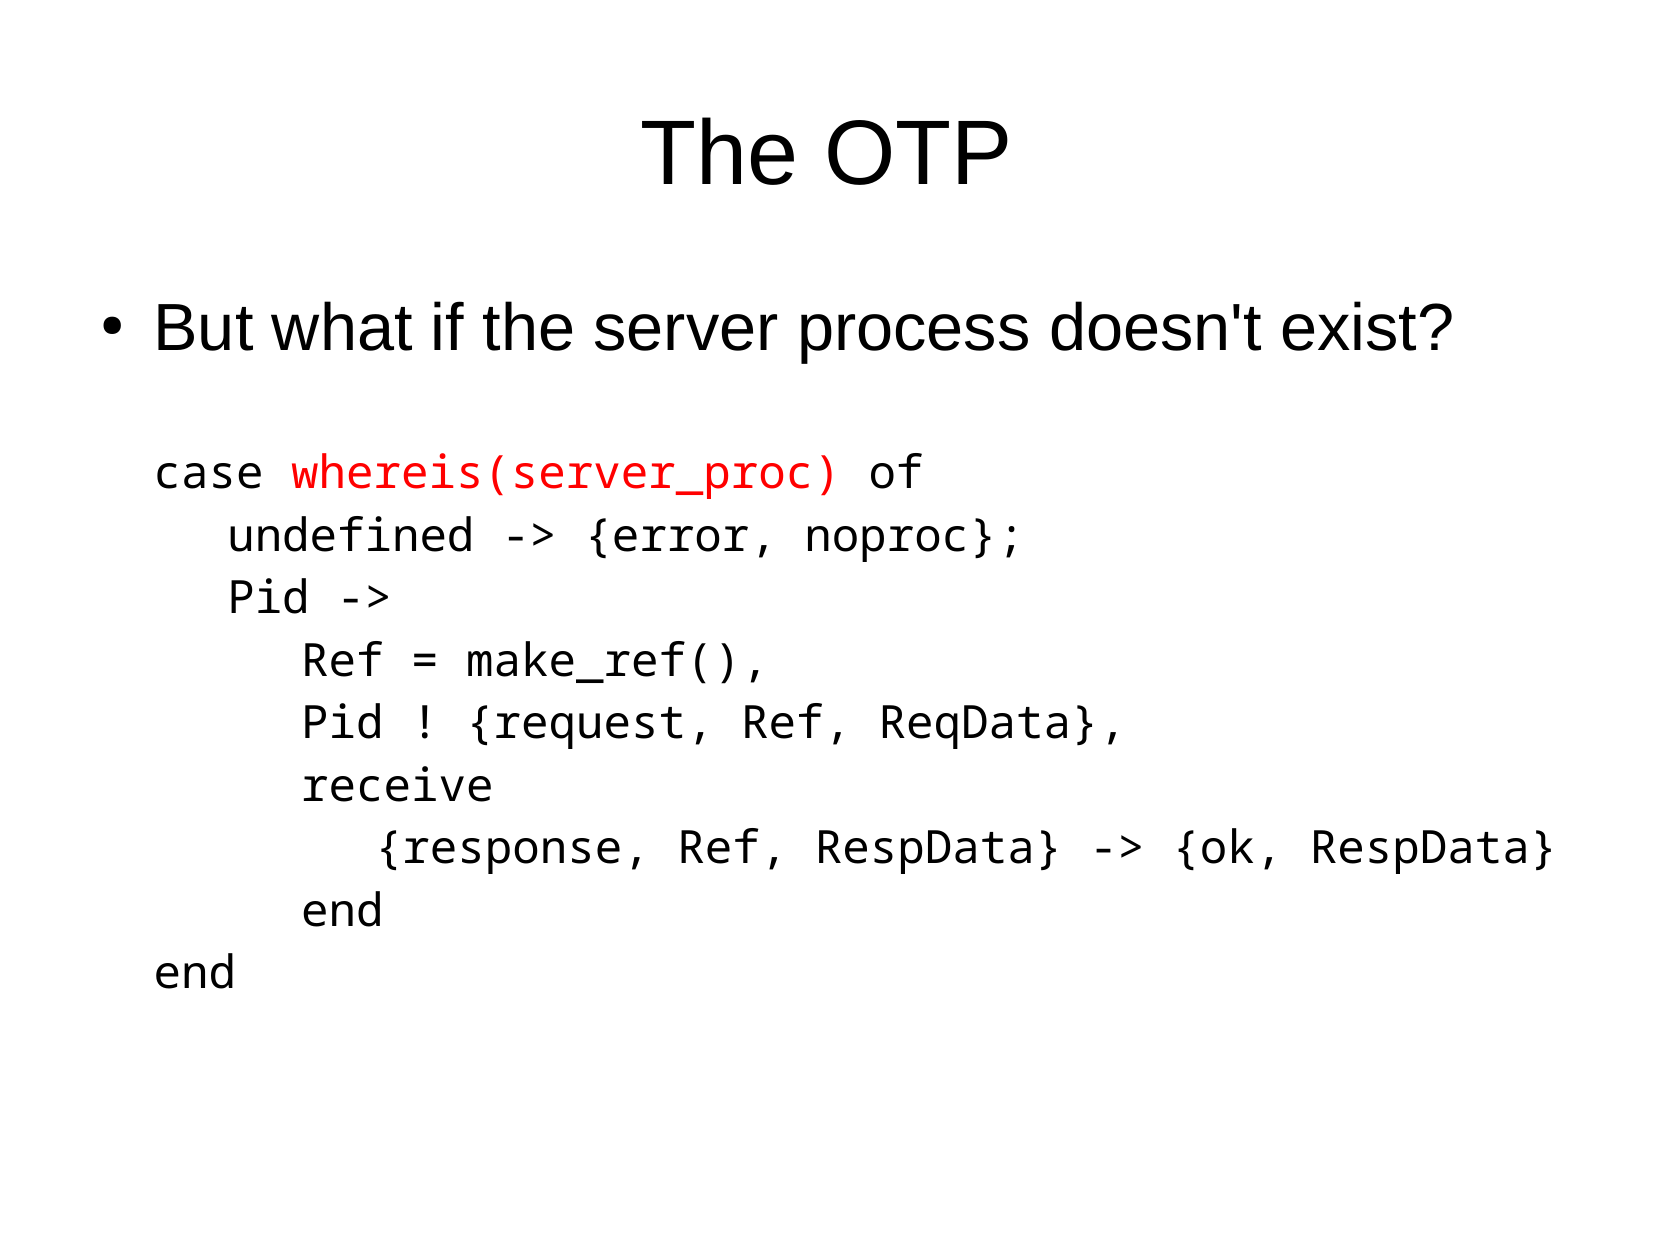

# The OTP
But what if the server process doesn't exist?
case whereis(server_proc) of
	undefined -> {error, noproc};
	Pid ->
		Ref = make_ref(),
		Pid ! {request, Ref, ReqData},
		receive
			{response, Ref, RespData} -> {ok, RespData}
		end
end